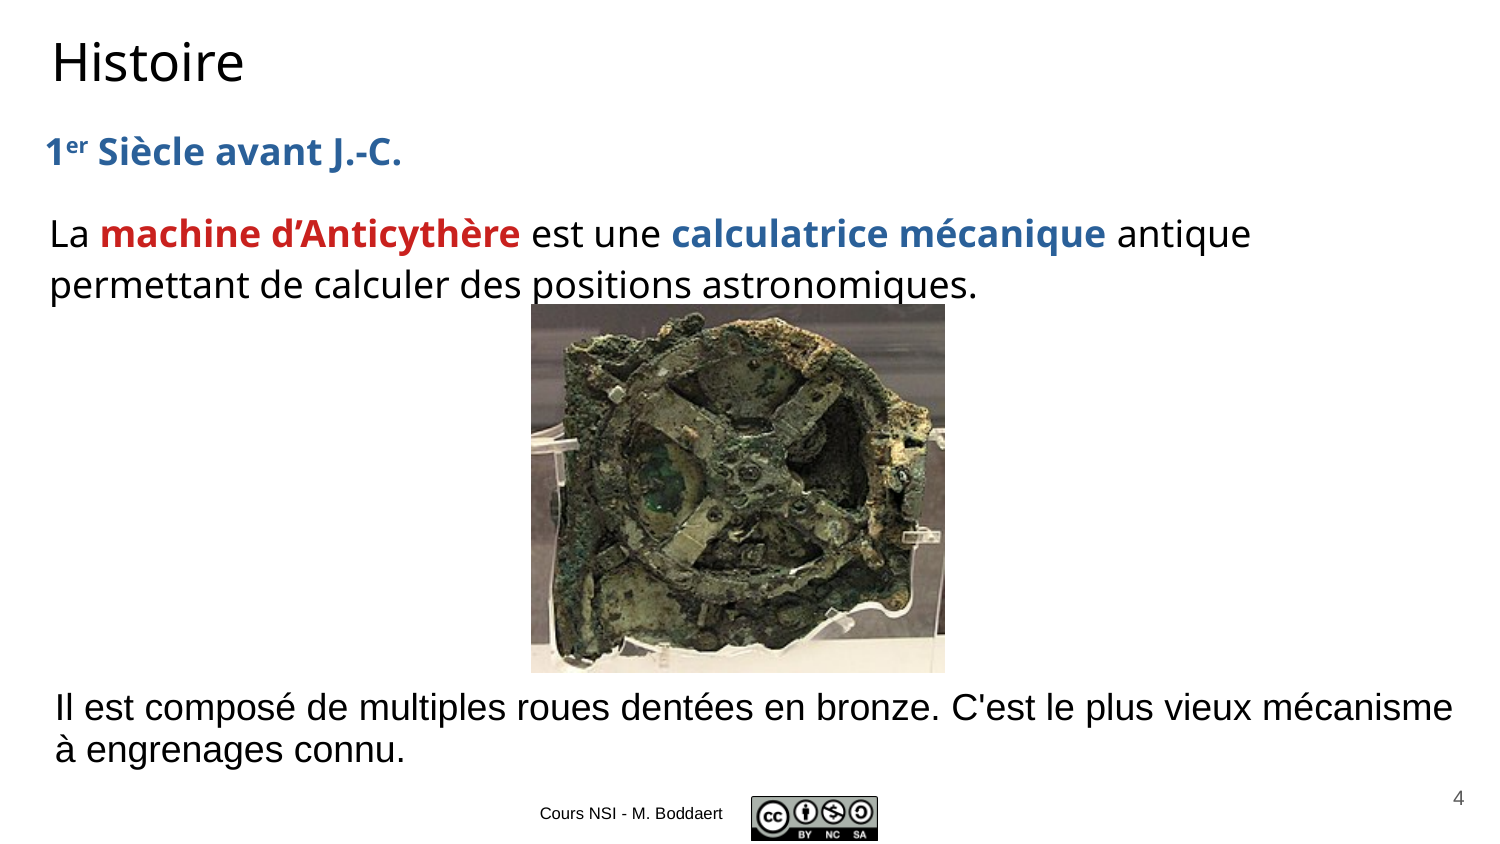

# Histoire
1er Siècle avant J.-C.
La machine d’Anticythère est une calculatrice mécanique antique permettant de calculer des positions astronomiques.
Il est composé de multiples roues dentées en bronze. C'est le plus vieux mécanisme à engrenages connu.